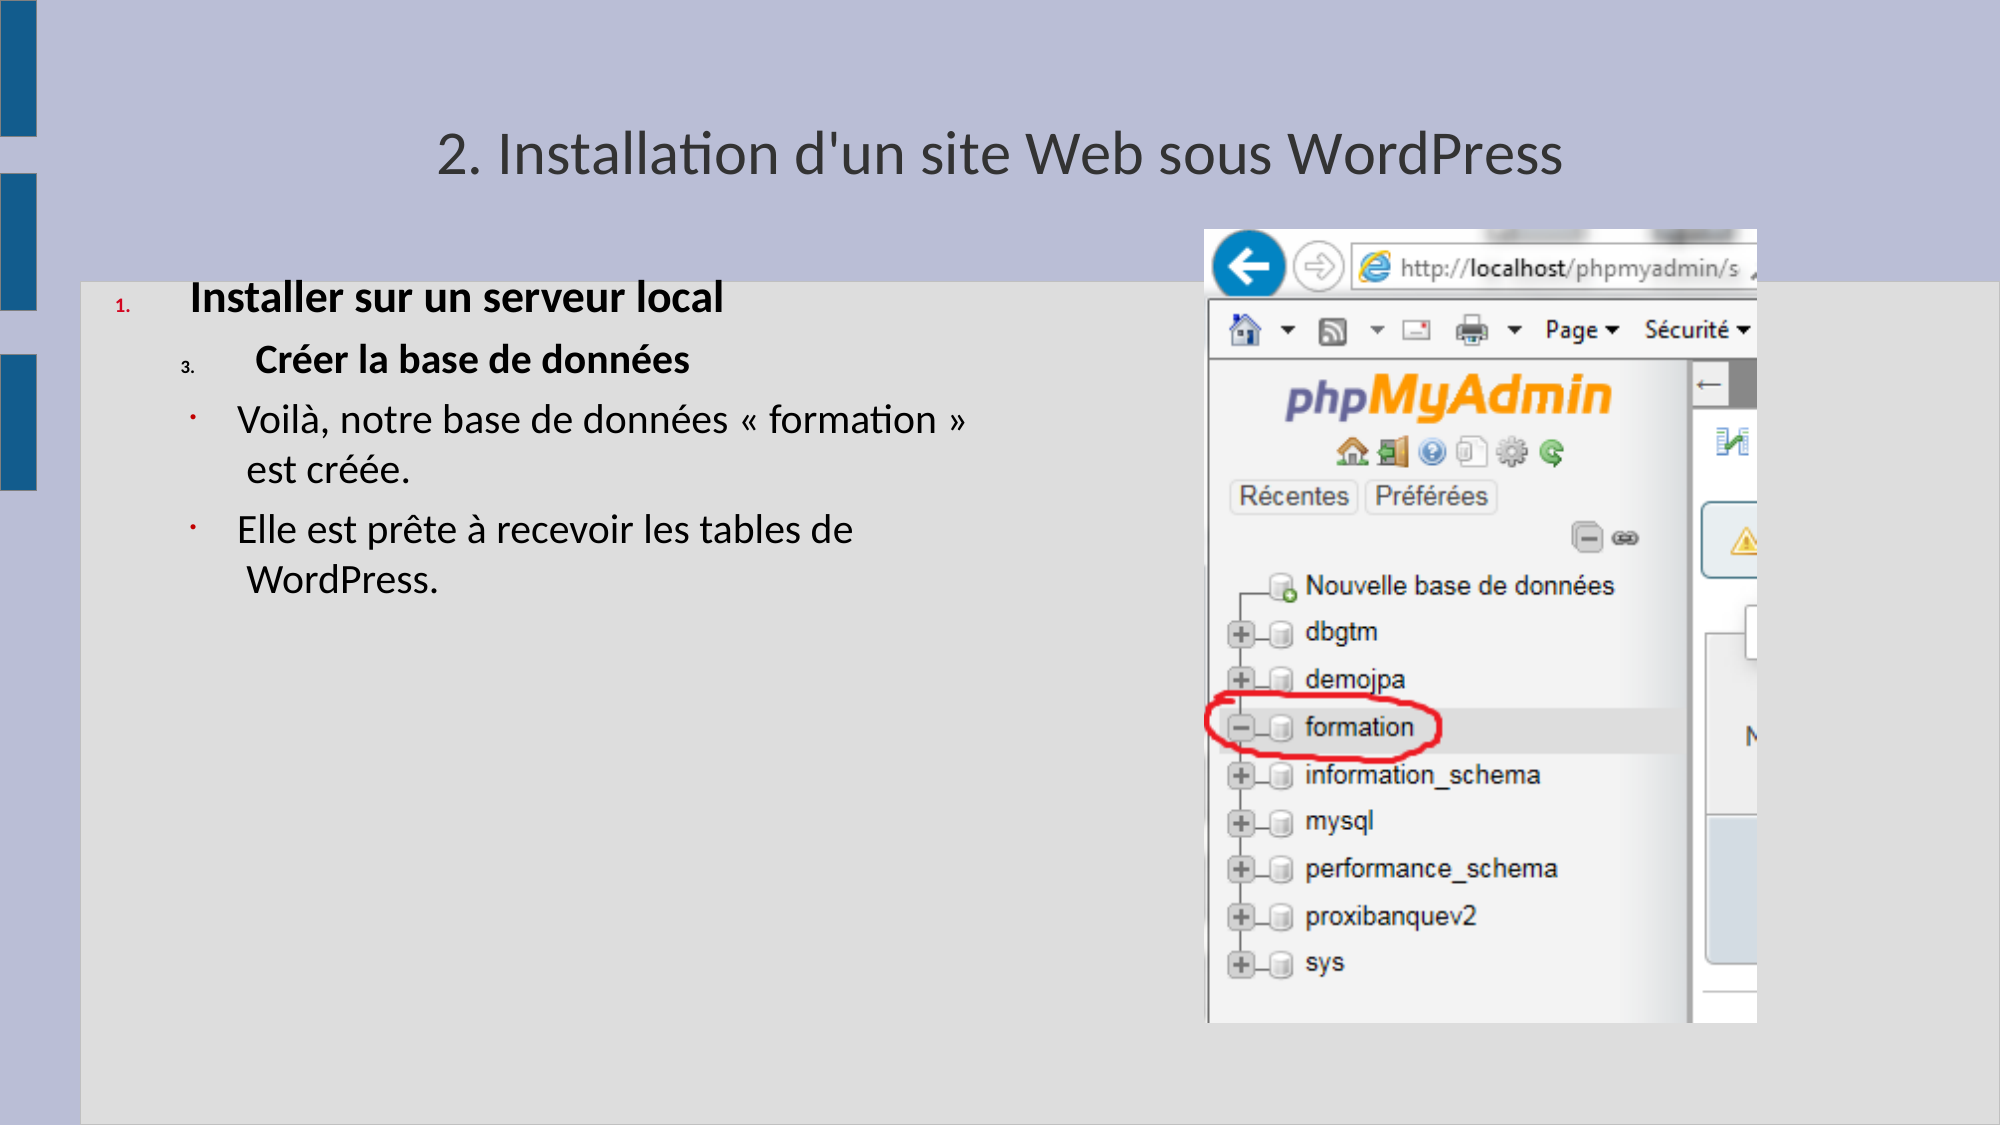

# 2. Installation d'un site Web sous WordPress
Installer sur un serveur local
Créer la base de données
Voilà, notre base de données « formation » est créée.
Elle est prête à recevoir les tables de WordPress.